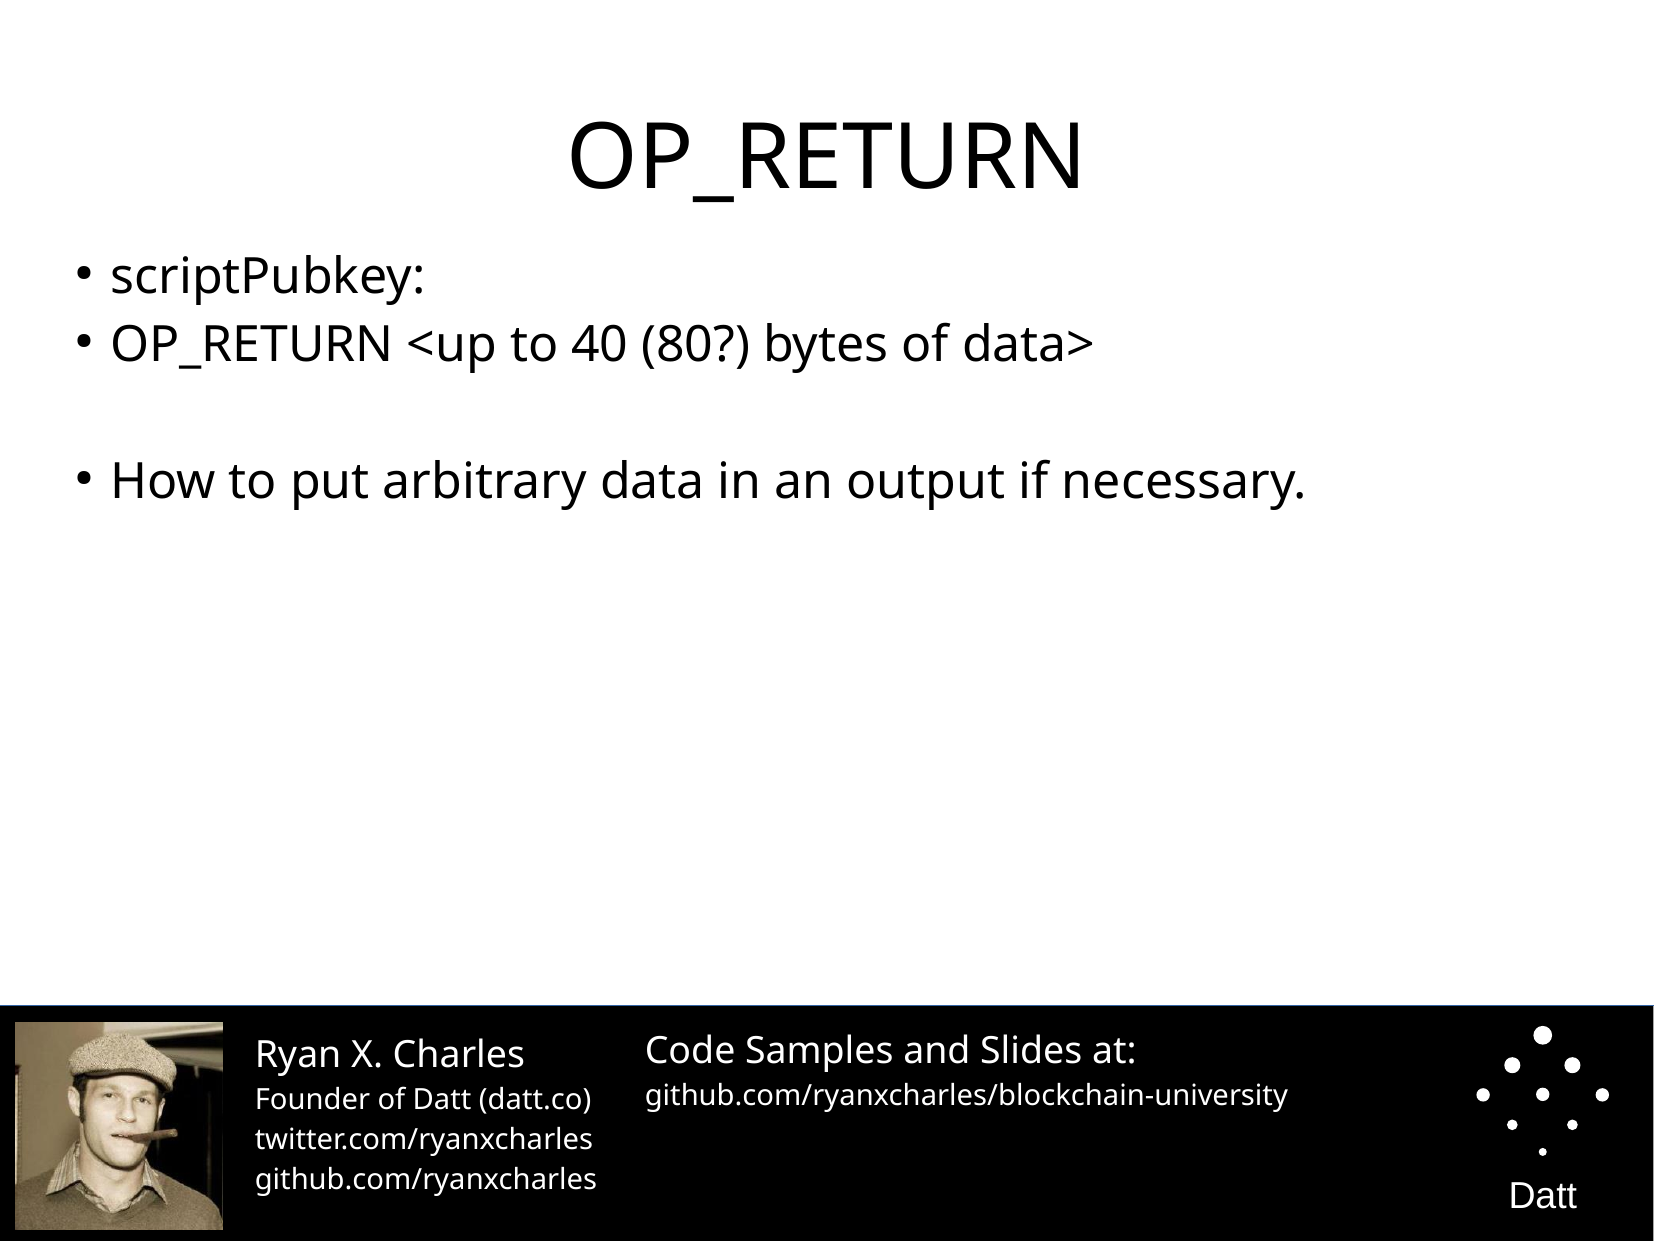

# OP_RETURN
scriptPubkey:
OP_RETURN <up to 40 (80?) bytes of data>
How to put arbitrary data in an output if necessary.
Code Samples and Slides at:
github.com/ryanxcharles/blockchain-university
Ryan X. Charles
Founder of Datt (datt.co)
twitter.com/ryanxcharles
github.com/ryanxcharles
Datt